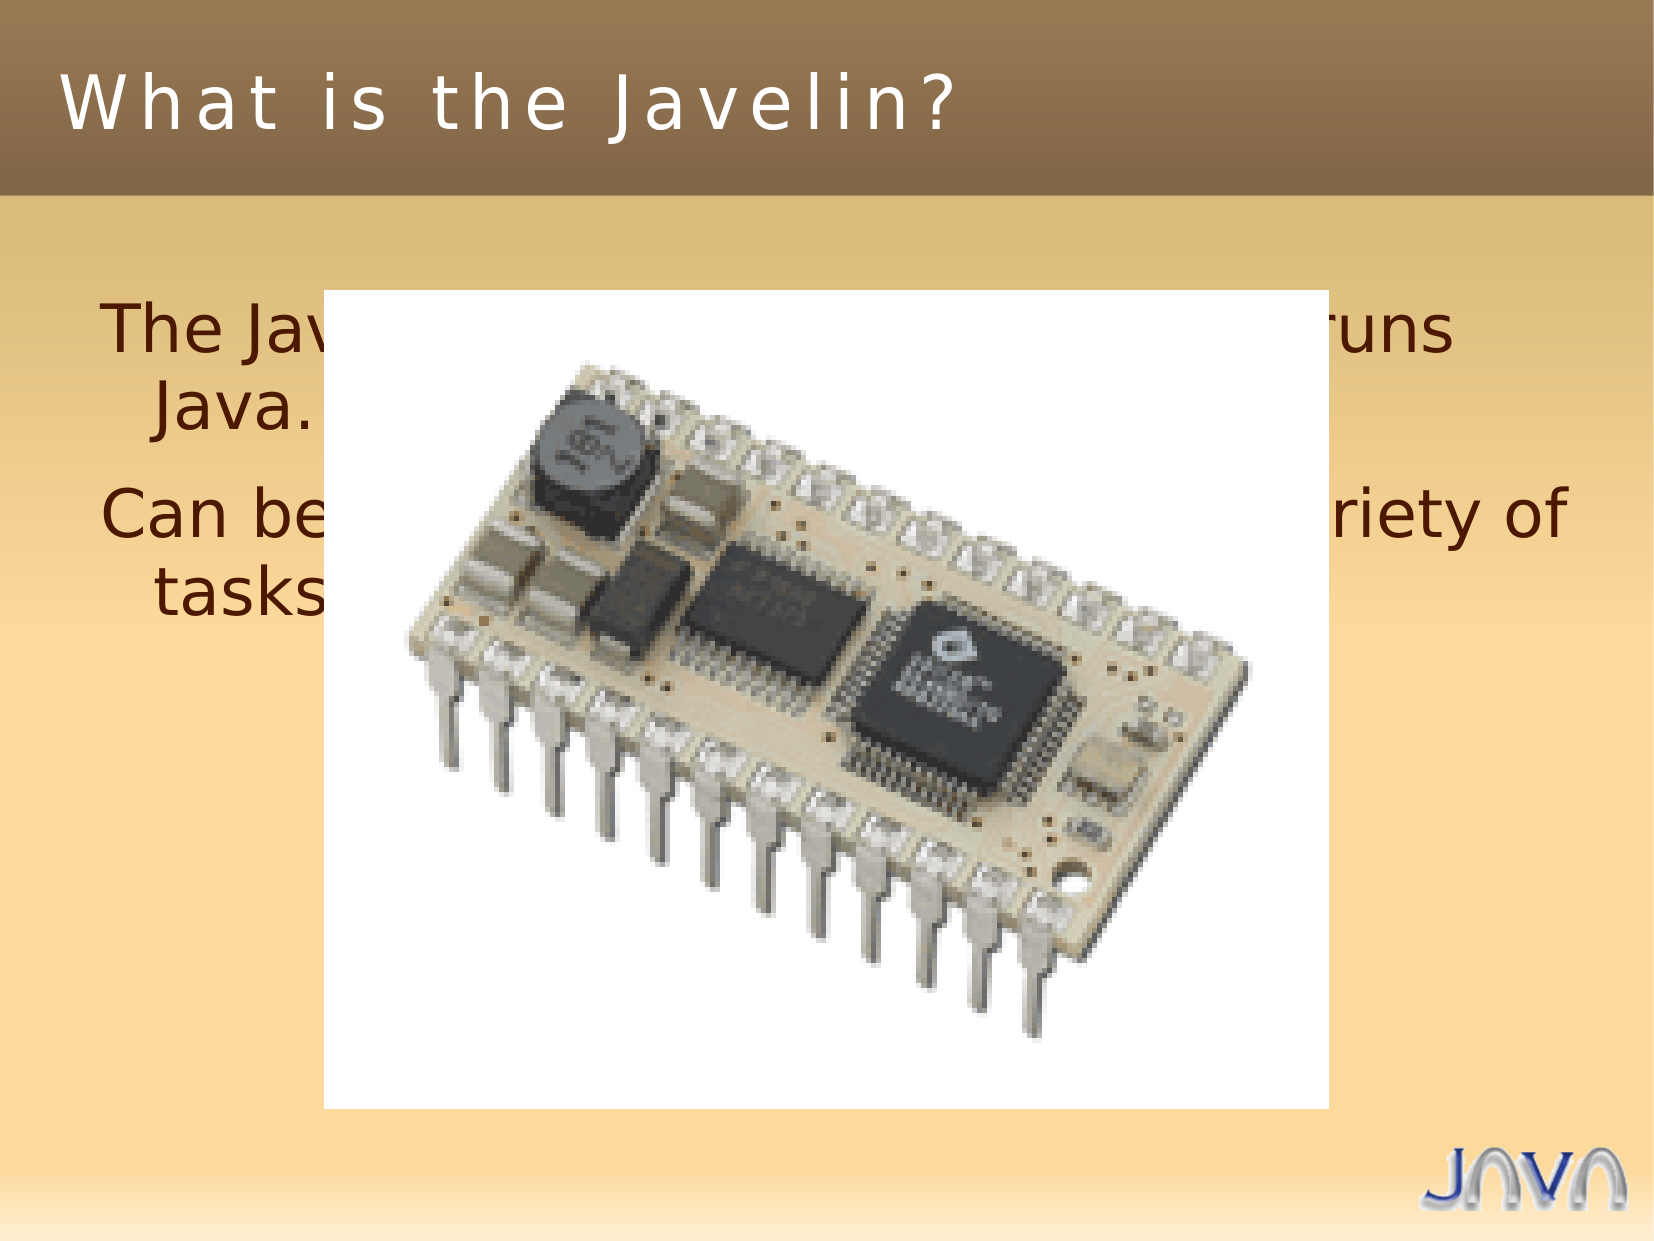

# What is the Javelin?
The Javelin is a microcontroller that runs Java.
Can be programmed to perform a variety of tasks.